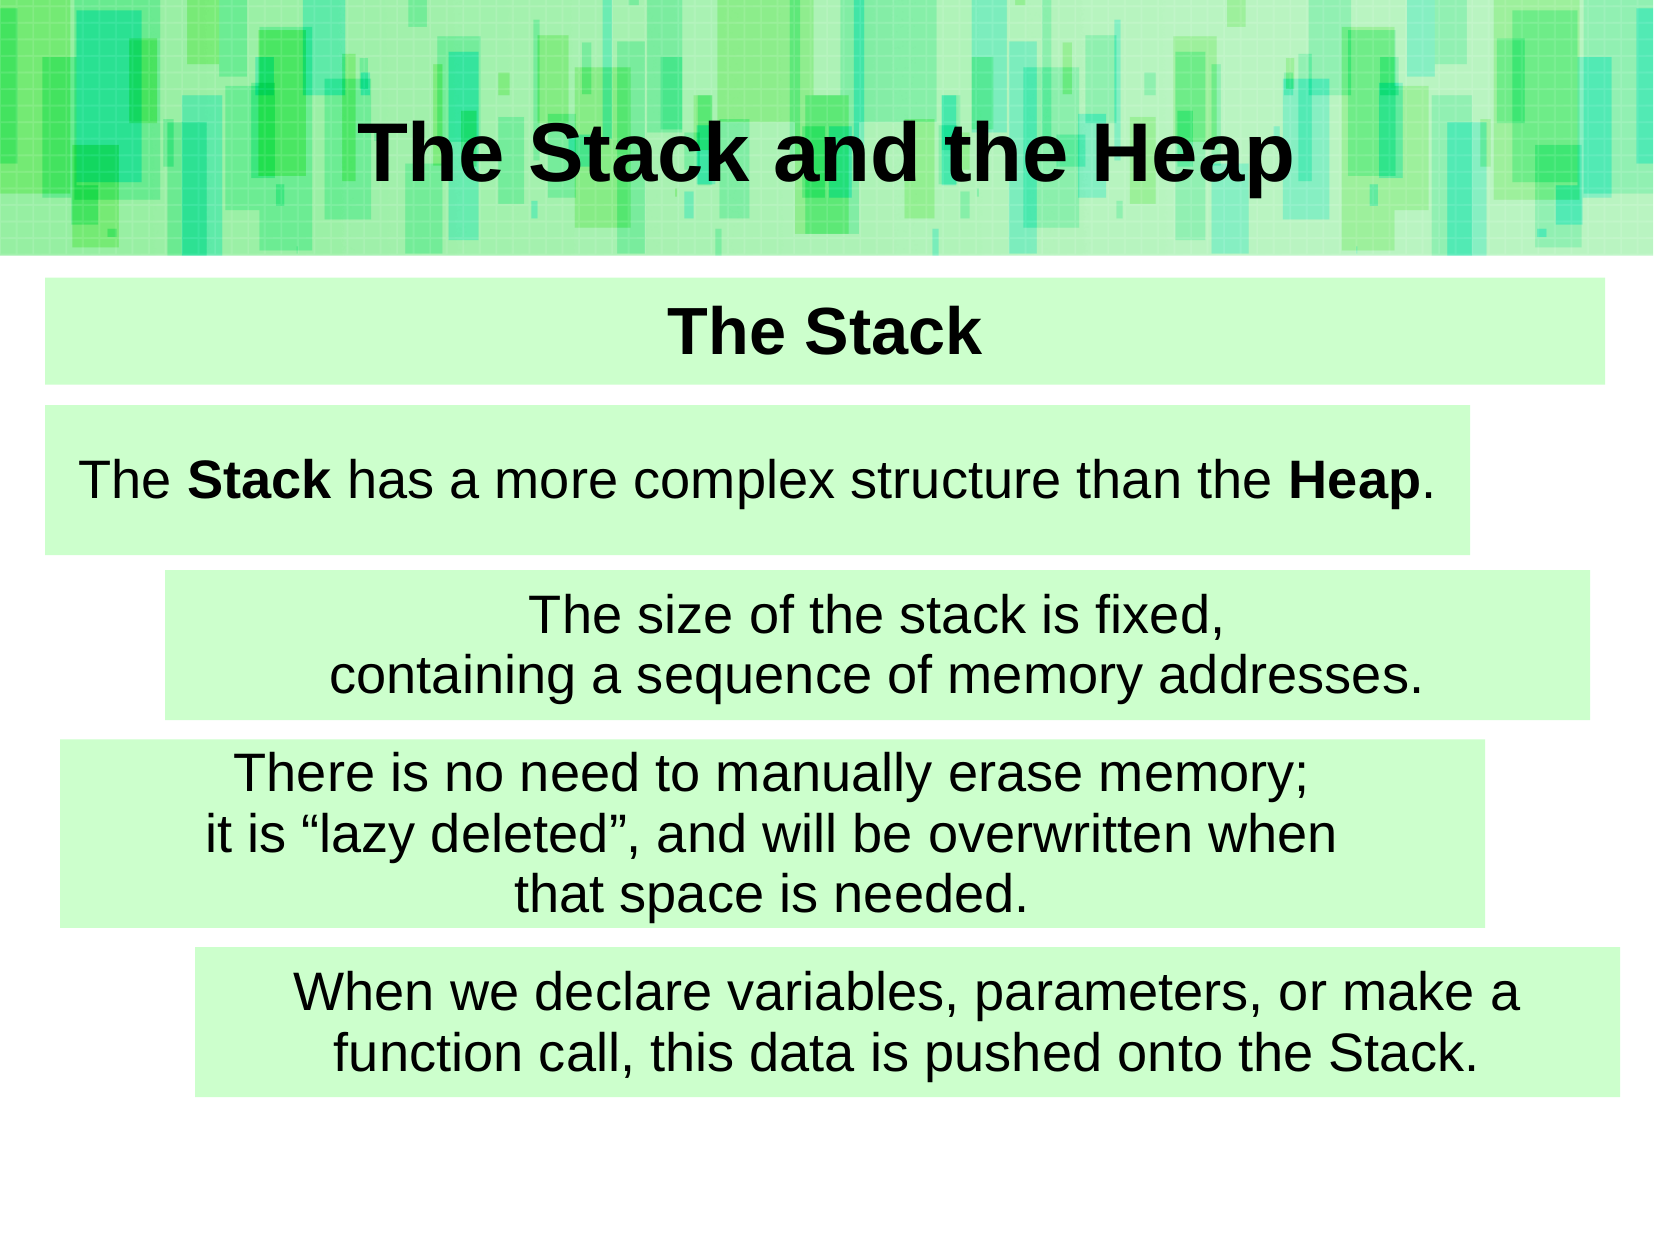

# The Stack and the Heap
The Stack
The Stack has a more complex structure than the Heap.
The size of the stack is fixed,
containing a sequence of memory addresses.
There is no need to manually erase memory;
it is “lazy deleted”, and will be overwritten when
that space is needed.
When we declare variables, parameters, or make a function call, this data is pushed onto the Stack.